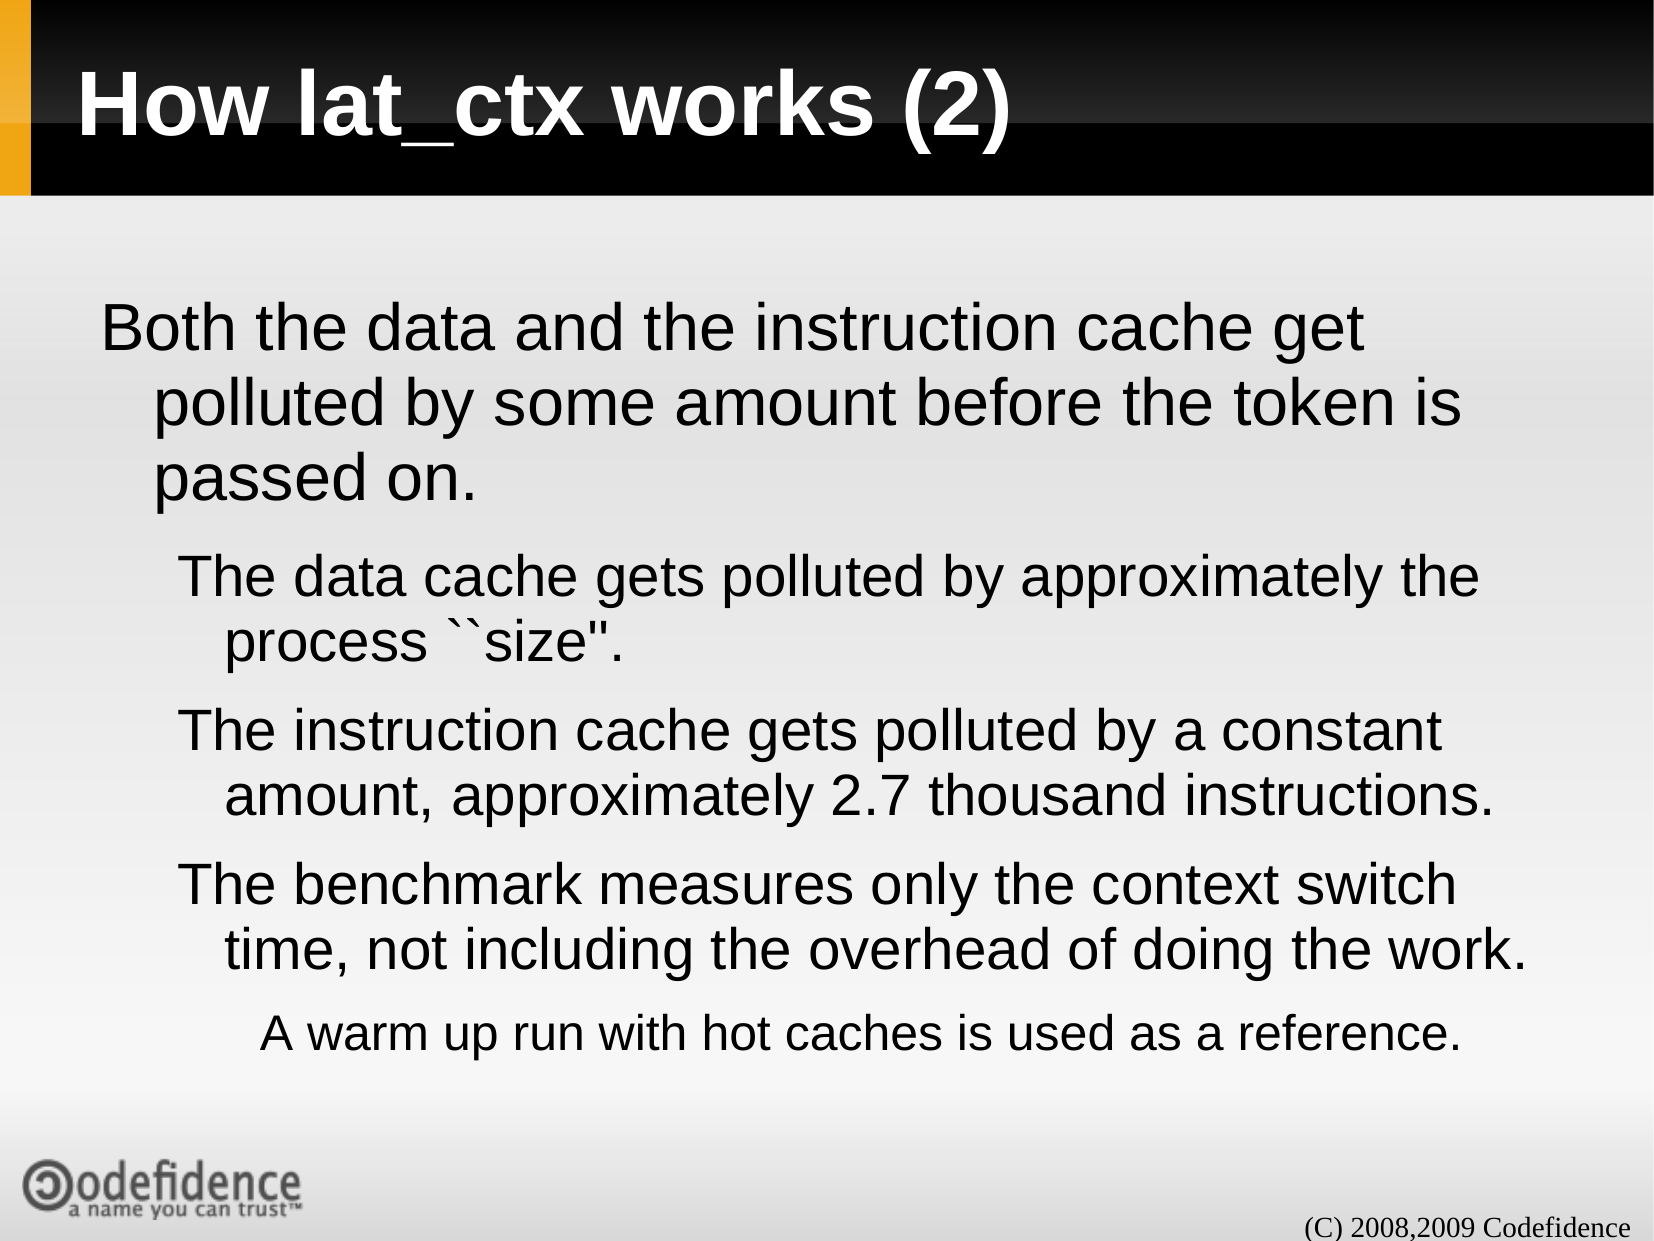

# How lat_ctx works (2)
Both the data and the instruction cache get polluted by some amount before the token is passed on.
The data cache gets polluted by approximately the process ``size''.
The instruction cache gets polluted by a constant amount, approximately 2.7 thousand instructions.
The benchmark measures only the context switch time, not including the overhead of doing the work.
A warm up run with hot caches is used as a reference.